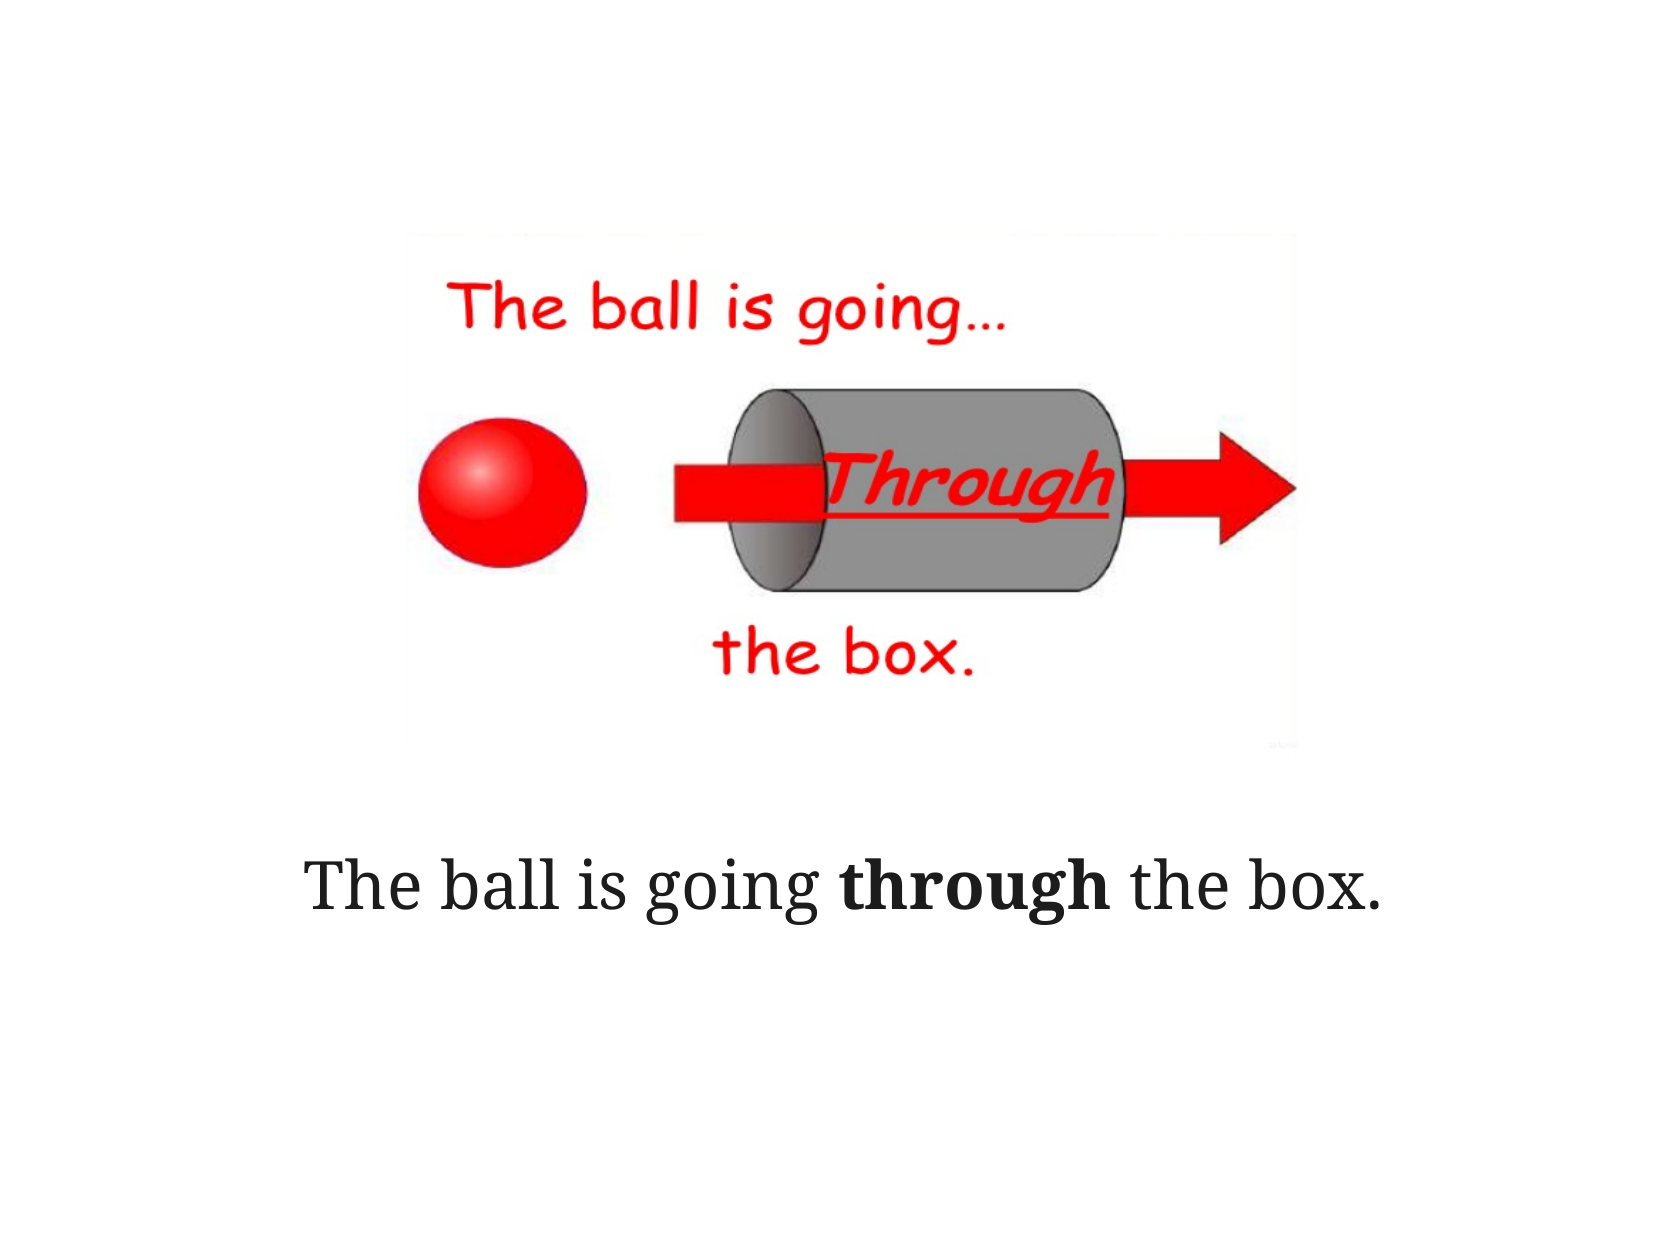

The ball is going through the box.